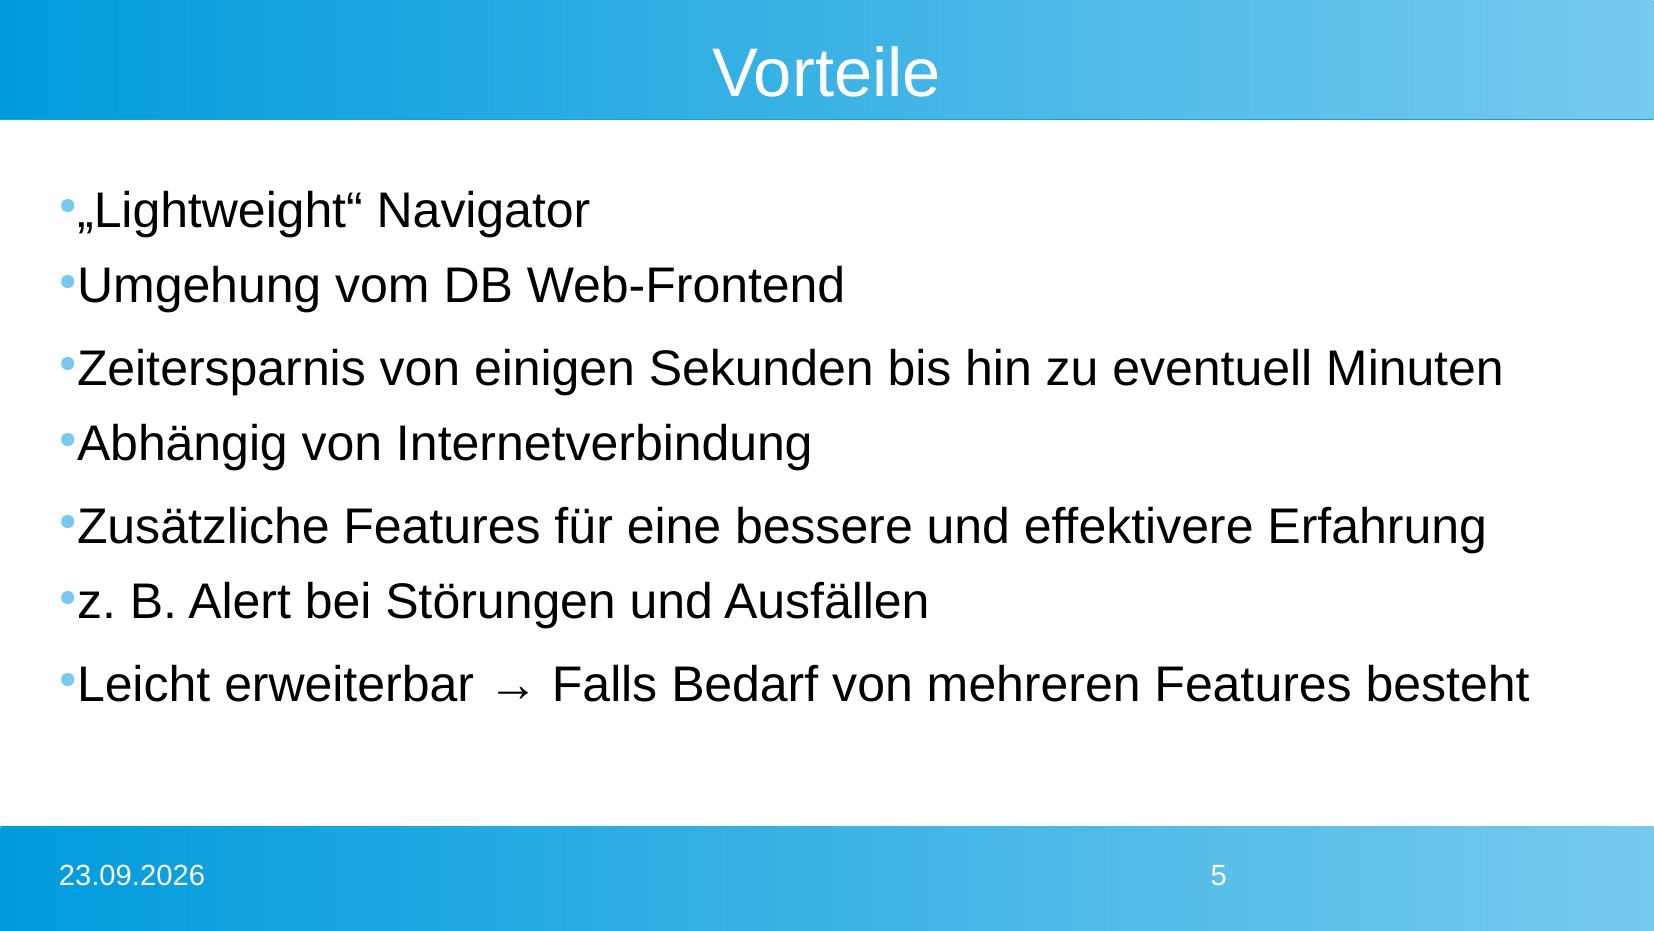

# Vorteile
„Lightweight“ Navigator
Umgehung vom DB Web-Frontend
Zeitersparnis von einigen Sekunden bis hin zu eventuell Minuten
Abhängig von Internetverbindung
Zusätzliche Features für eine bessere und effektivere Erfahrung
z. B. Alert bei Störungen und Ausfällen
Leicht erweiterbar → Falls Bedarf von mehreren Features besteht